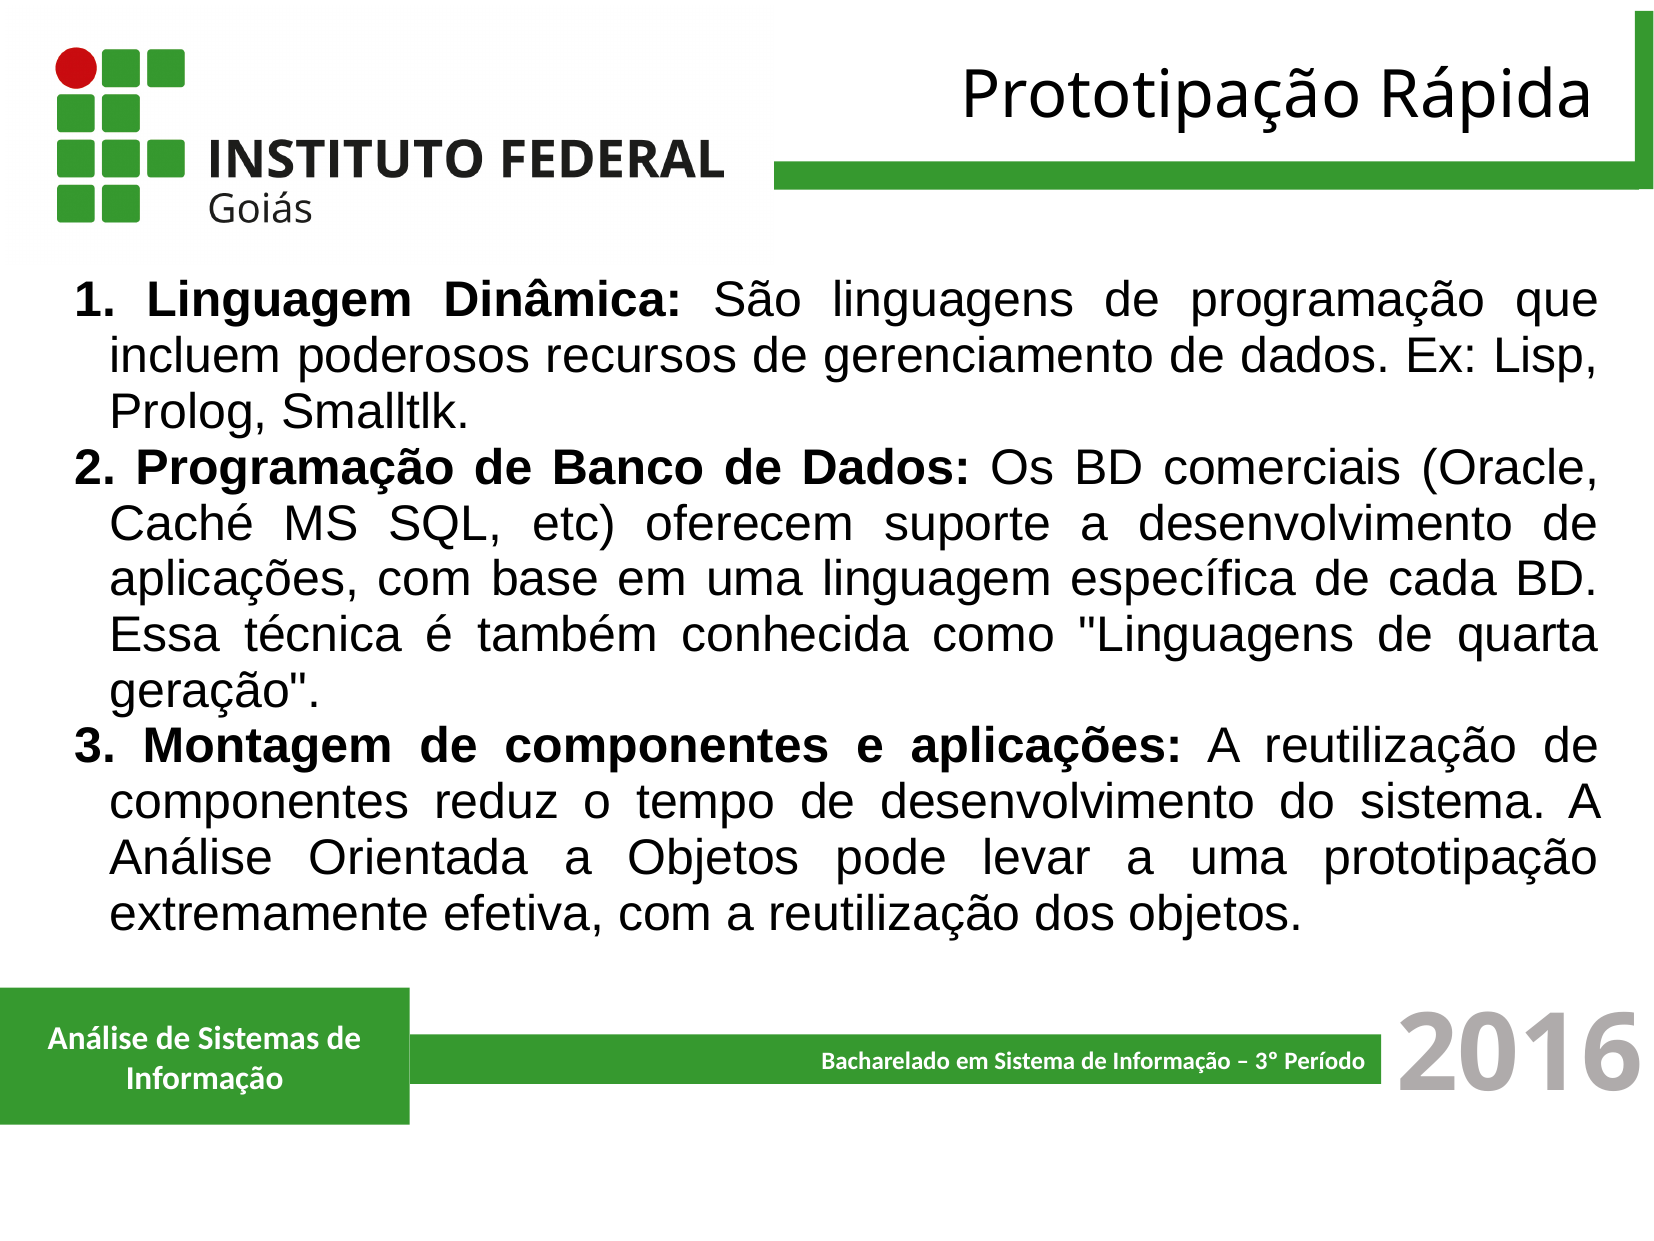

Prototipação Rápida
 Linguagem Dinâmica: São linguagens de programação que incluem poderosos recursos de gerenciamento de dados. Ex: Lisp, Prolog, Smalltlk.
 Programação de Banco de Dados: Os BD comerciais (Oracle, Caché MS SQL, etc) oferecem suporte a desenvolvimento de aplicações, com base em uma linguagem específica de cada BD. Essa técnica é também conhecida como "Linguagens de quarta geração".
 Montagem de componentes e aplicações: A reutilização de componentes reduz o tempo de desenvolvimento do sistema. A Análise Orientada a Objetos pode levar a uma prototipação extremamente efetiva, com a reutilização dos objetos.
2016
Análise de Sistemas de Informação
Bacharelado em Sistema de Informação – 3º Período